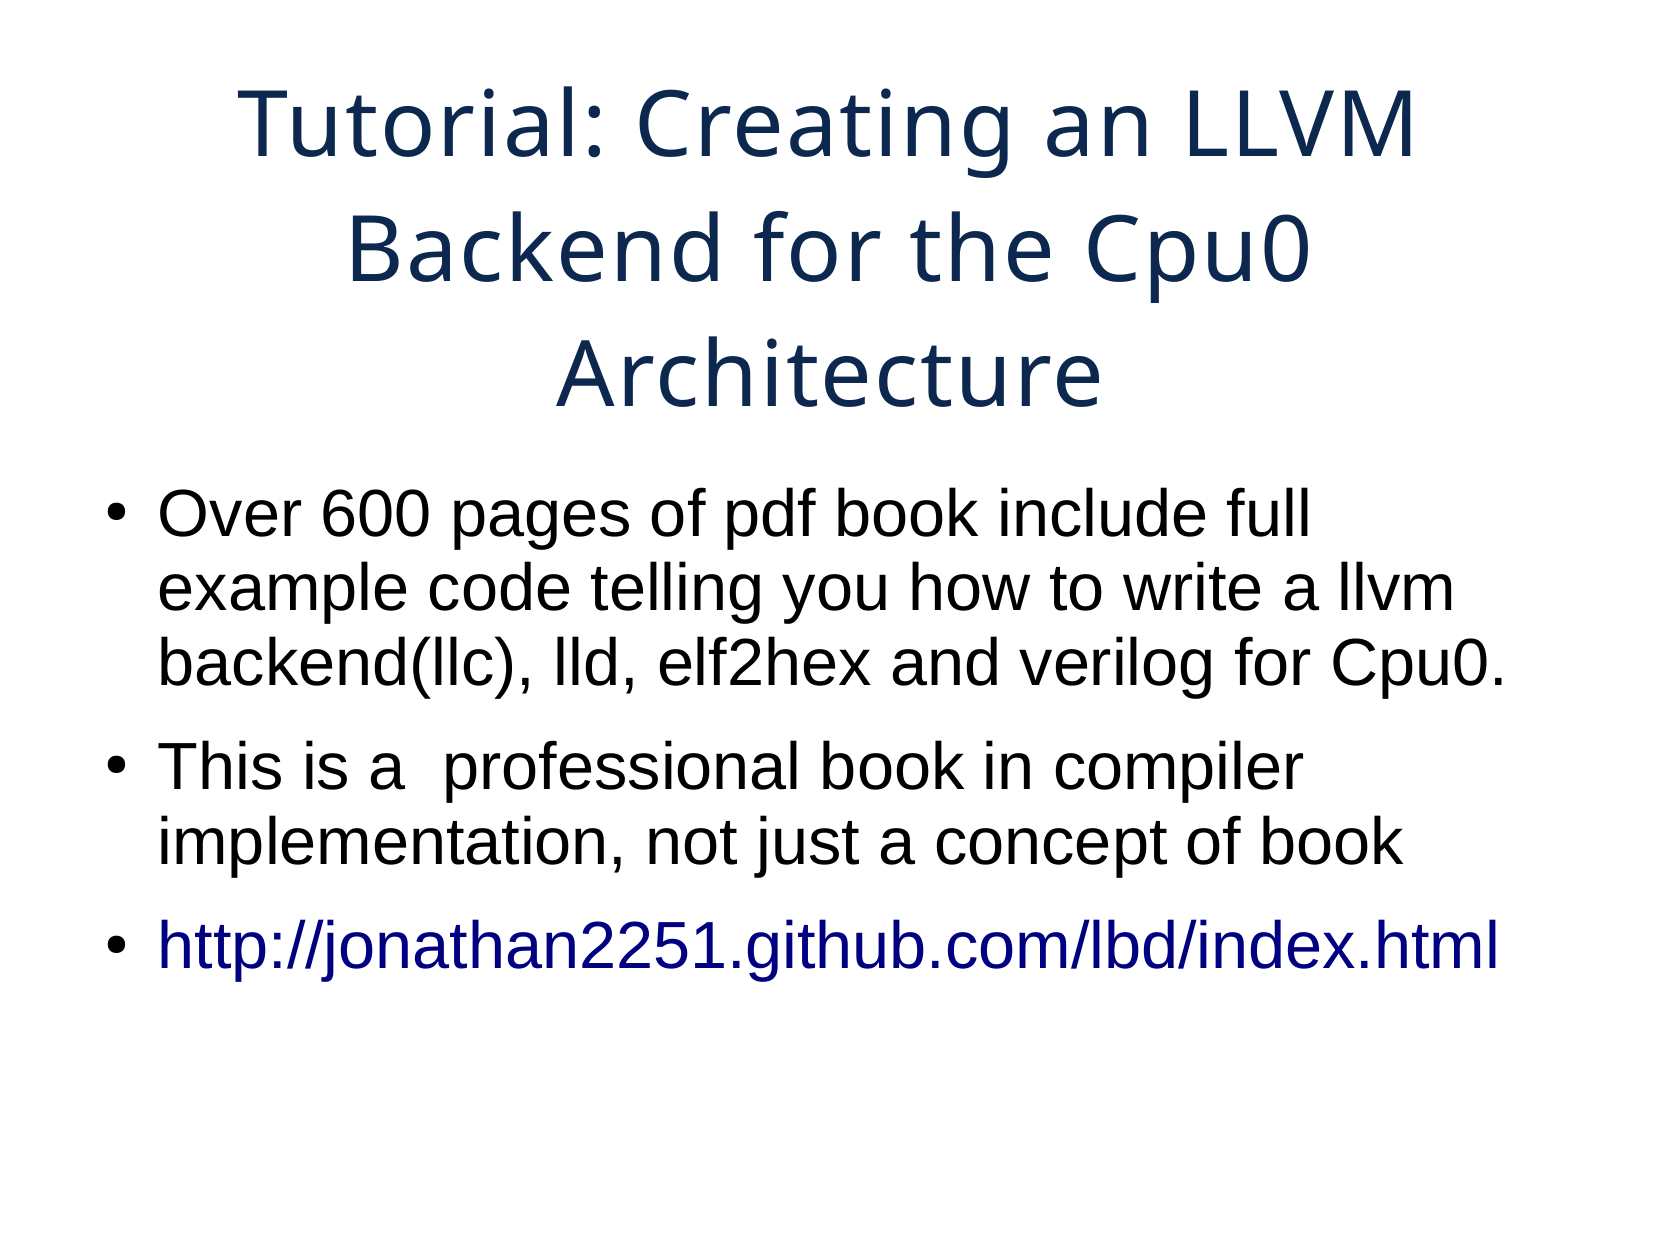

# Tutorial: Creating an LLVM Backend for the Cpu0 Architecture
Over 600 pages of pdf book include full example code telling you how to write a llvm backend(llc), lld, elf2hex and verilog for Cpu0.
This is a professional book in compiler implementation, not just a concept of book
http://jonathan2251.github.com/lbd/index.html